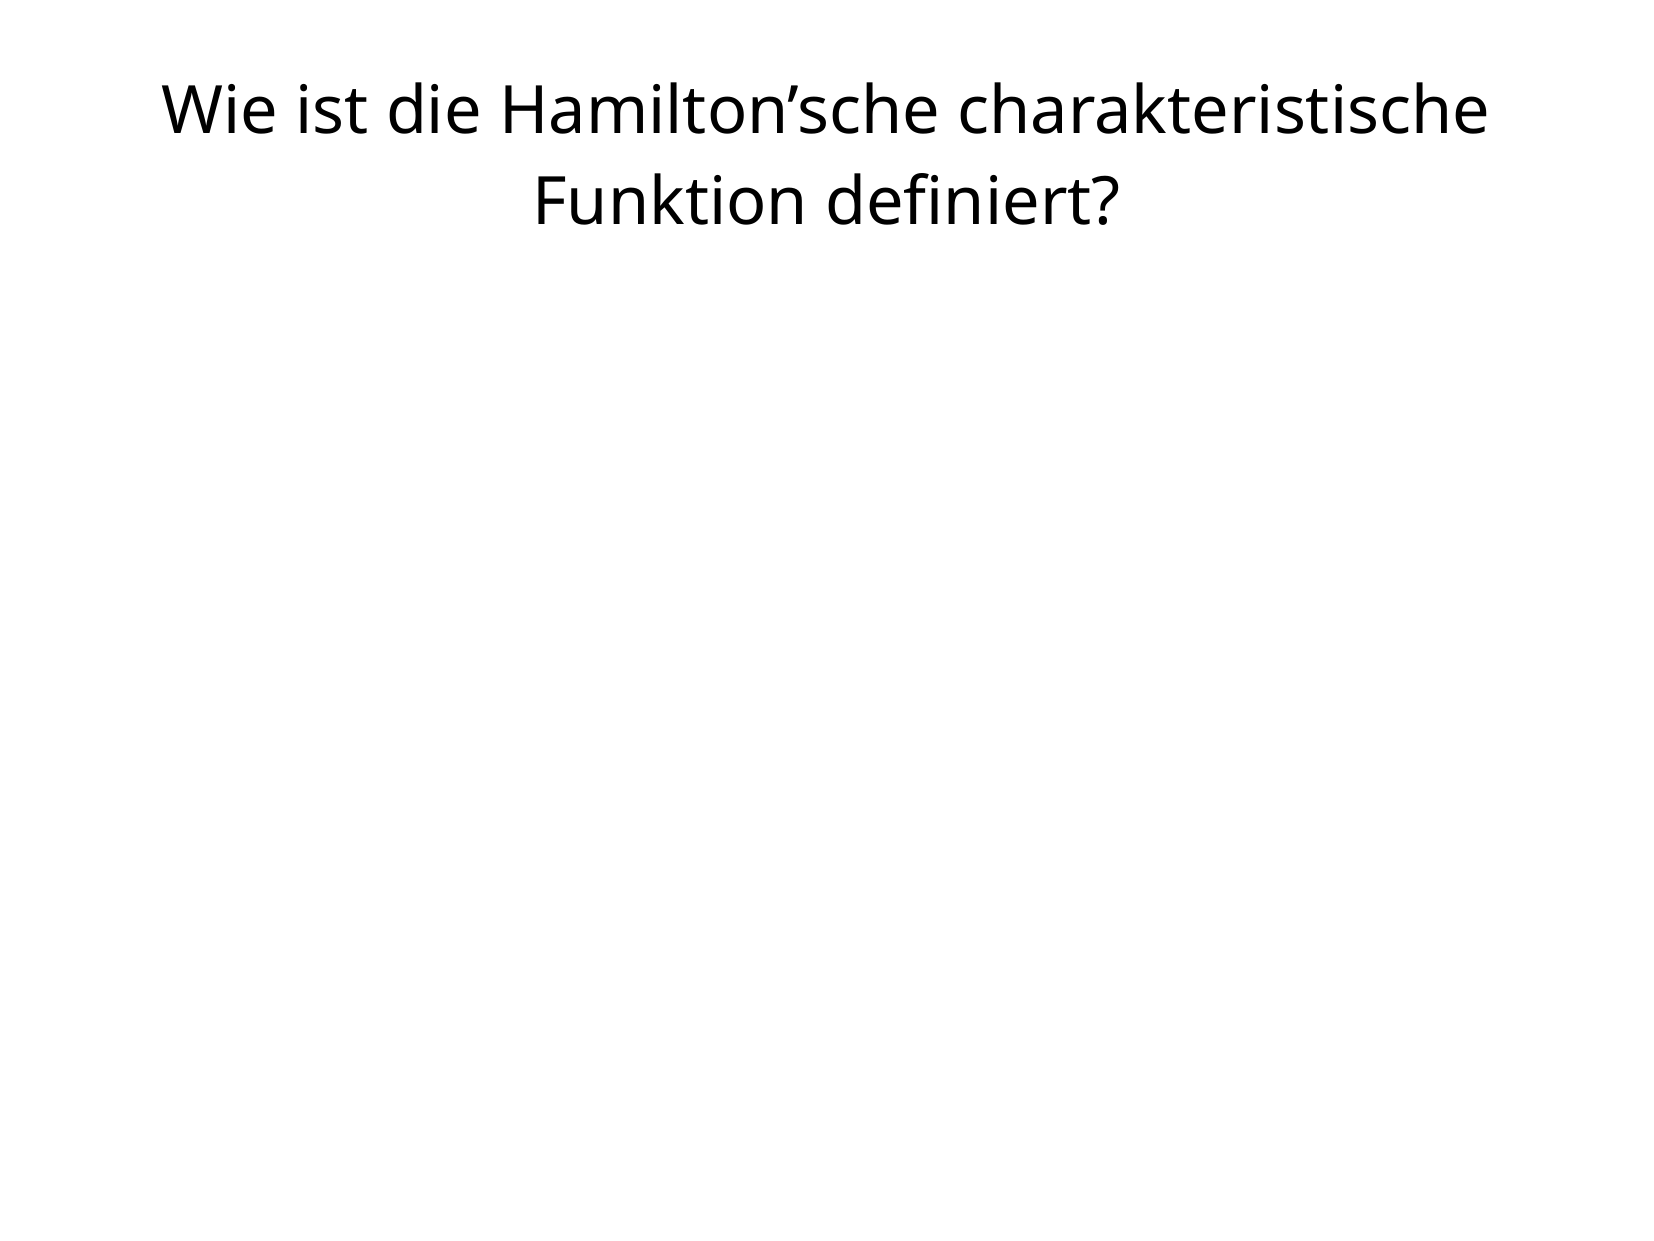

# Wie ist die Hamilton’sche charakteristische Funktion definiert?